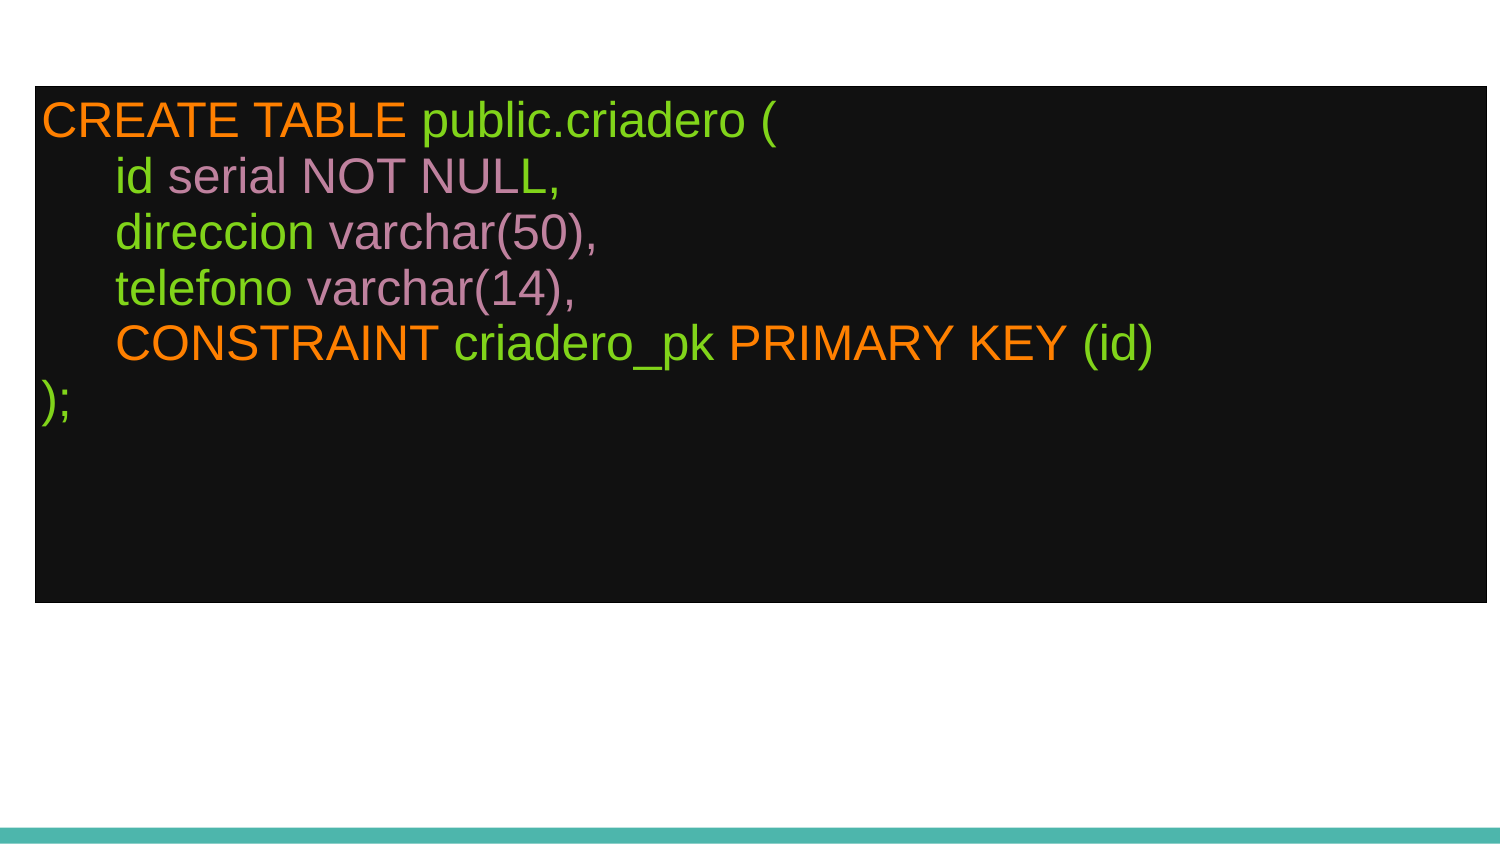

| CREATE TABLE public.criadero ( id serial NOT NULL, direccion varchar(50), telefono varchar(14), CONSTRAINT criadero\_pk PRIMARY KEY (id) ); |
| --- |